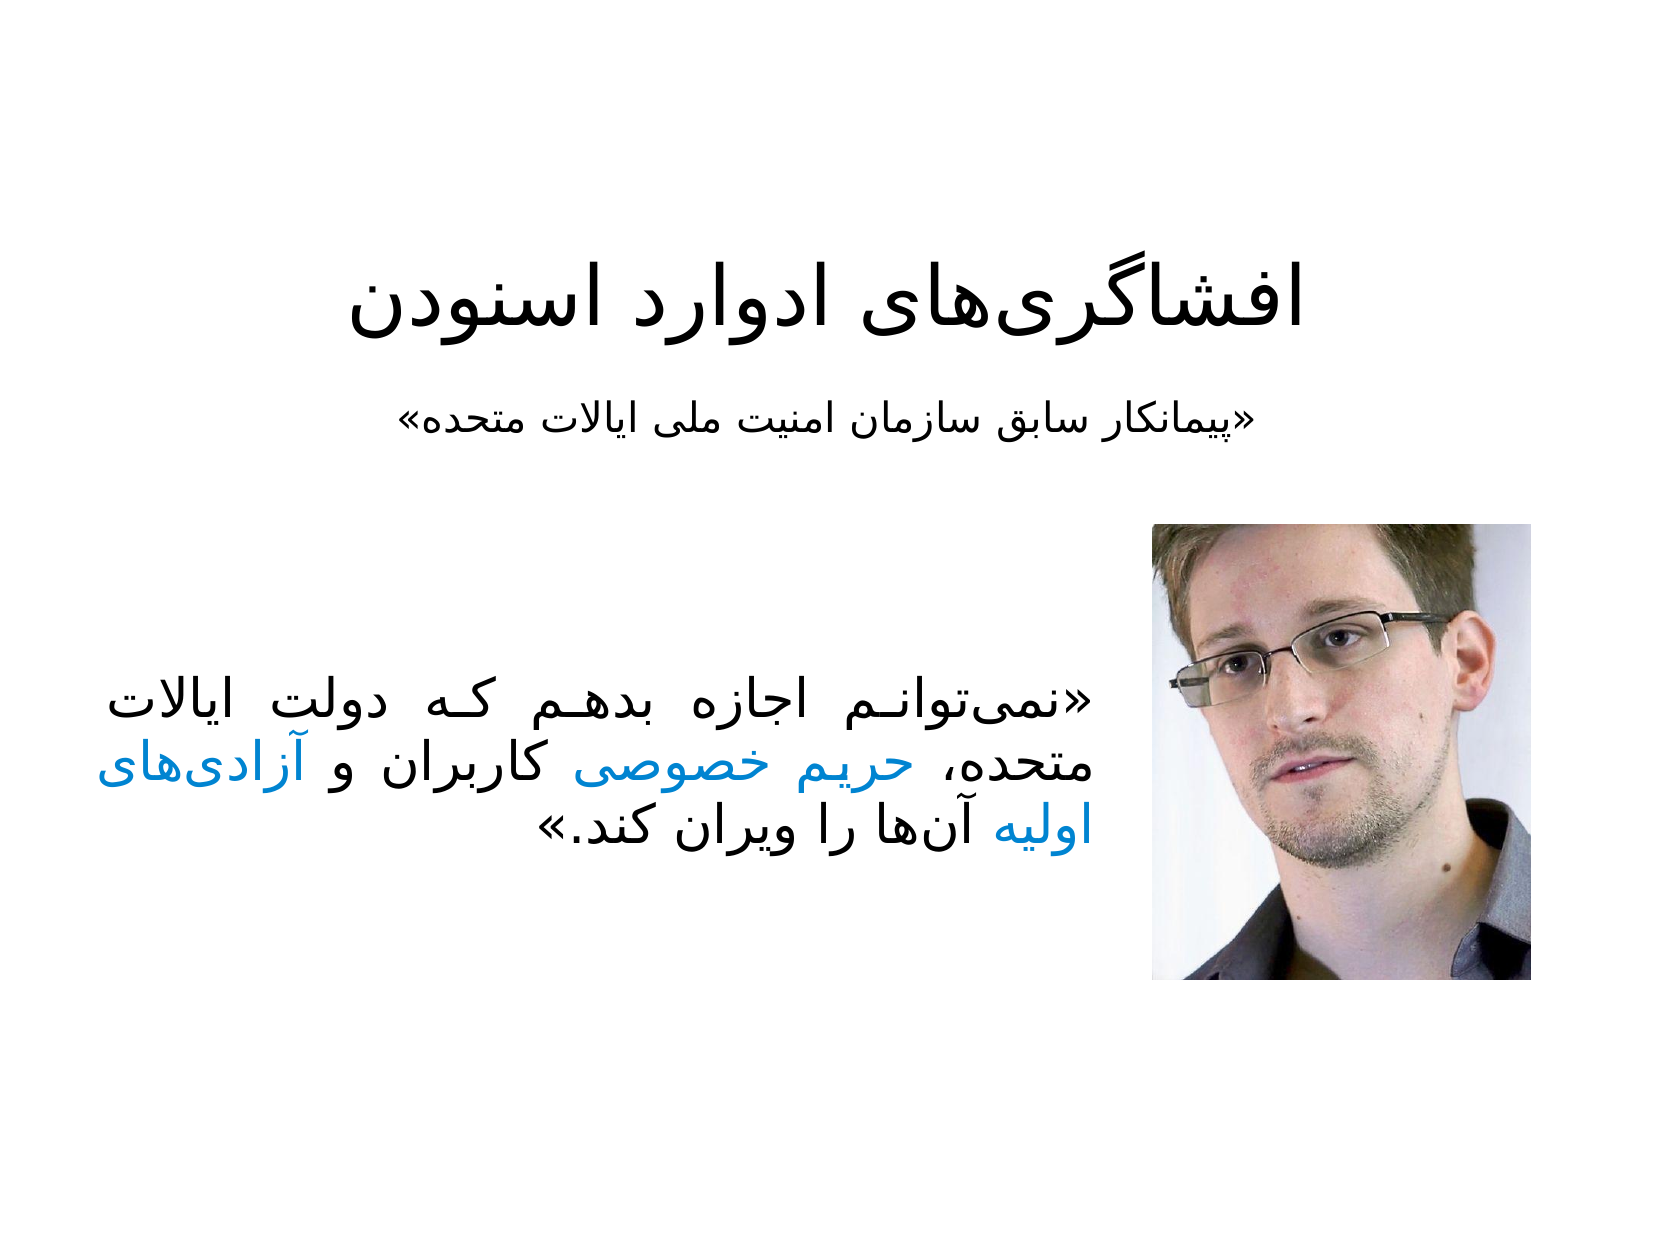

# افشاگری‌های ادوارد اسنودن
«پیمانکار سابق سازمان امنیت ملی ایالات متحده»
«نمی‌توانم اجازه بدهم که دولت ایالات متحده، حریم خصوصی کاربران و آزادی‌های اولیه آن‌ها را ویران کند.»